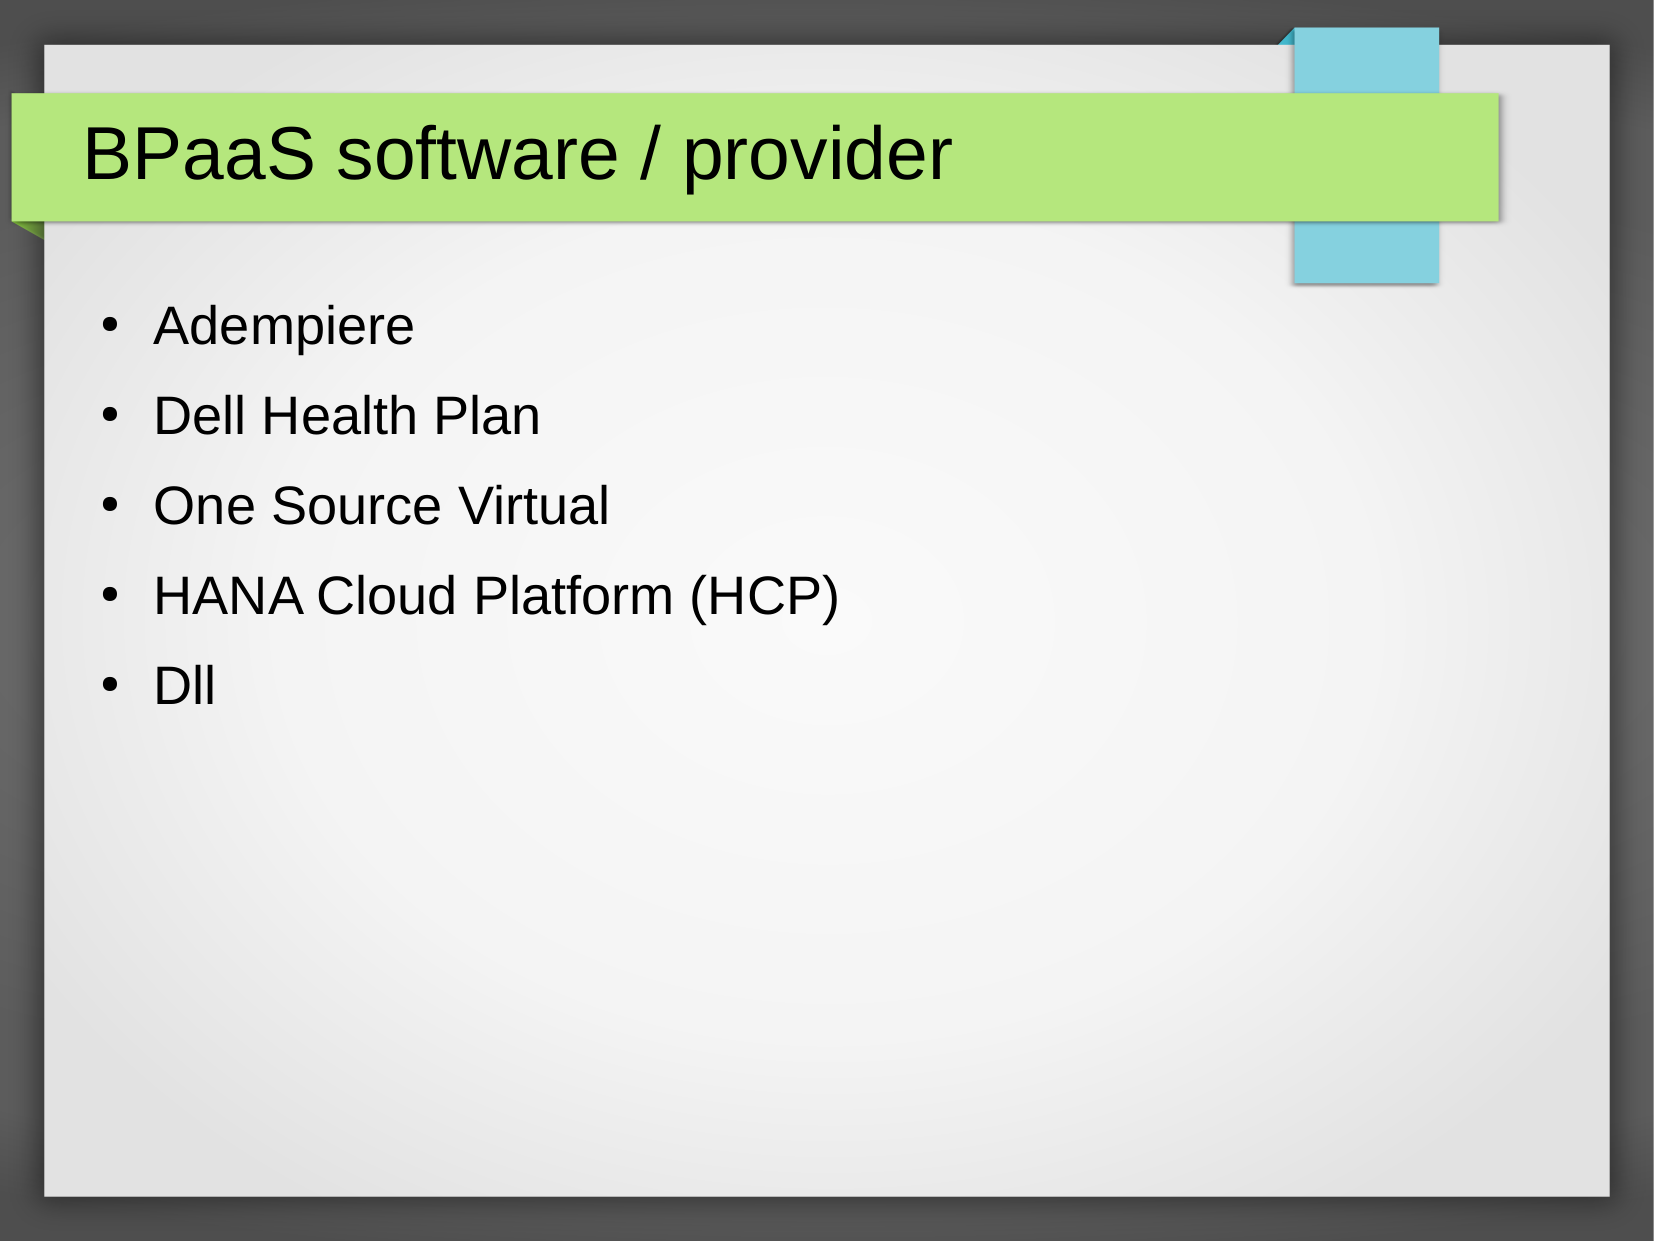

# BPaaS software / provider
Adempiere
Dell Health Plan
One Source Virtual
HANA Cloud Platform (HCP)
Dll